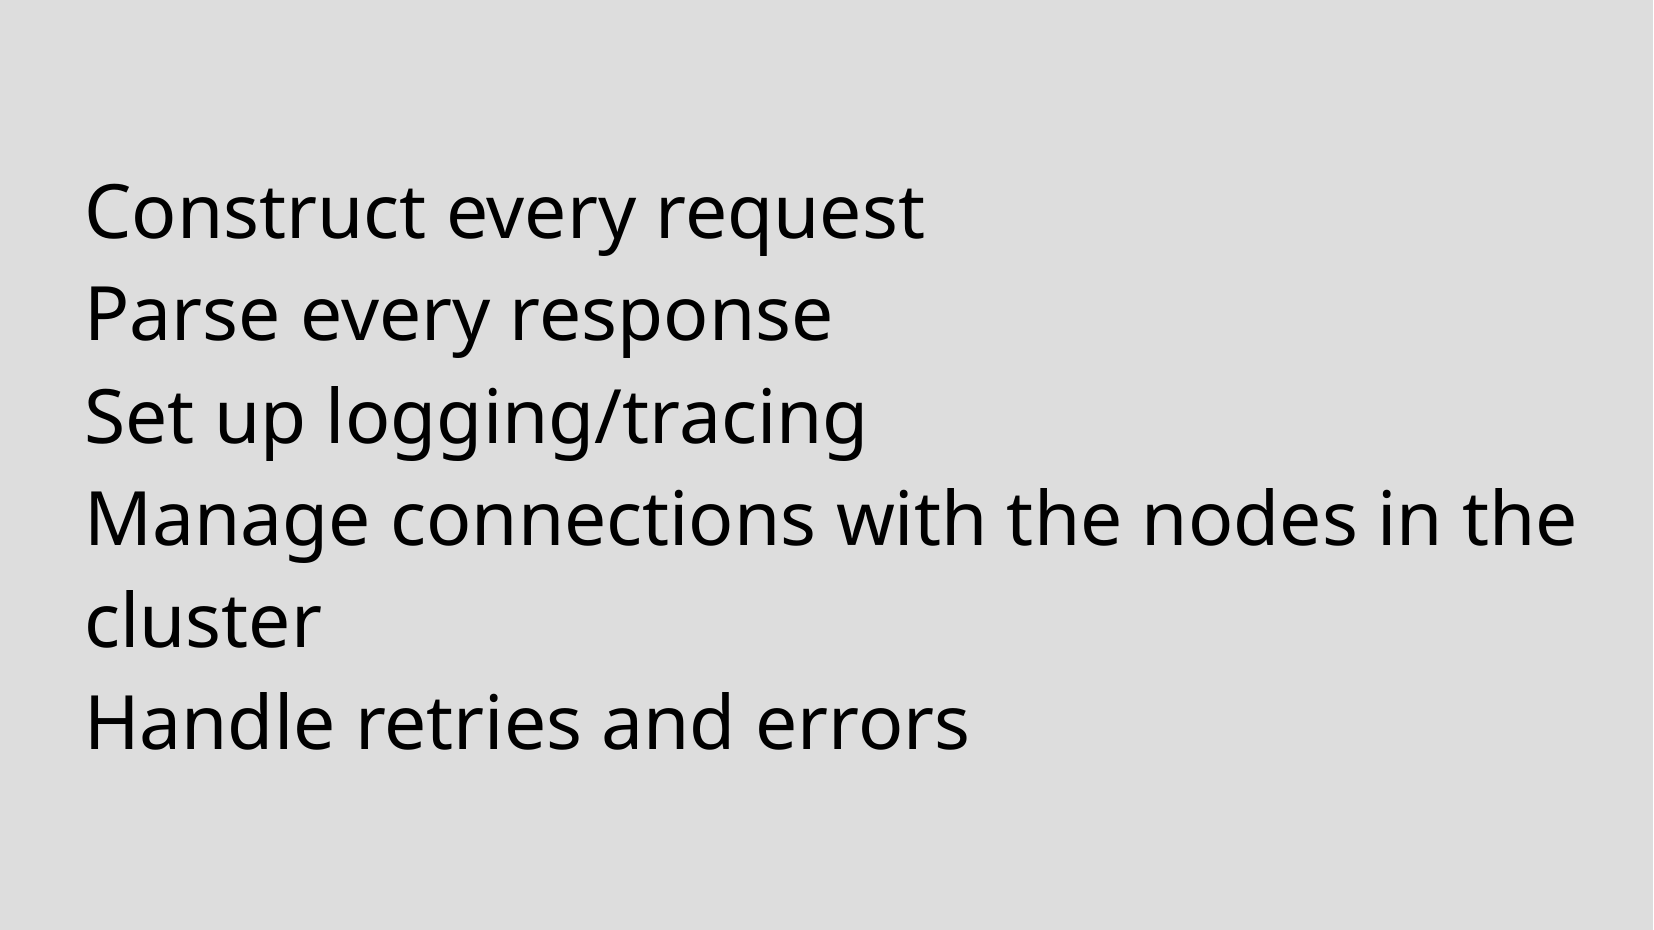

# Construct every request
Parse every response
Set up logging/tracing
Manage connections with the nodes in the cluster
Handle retries and errors